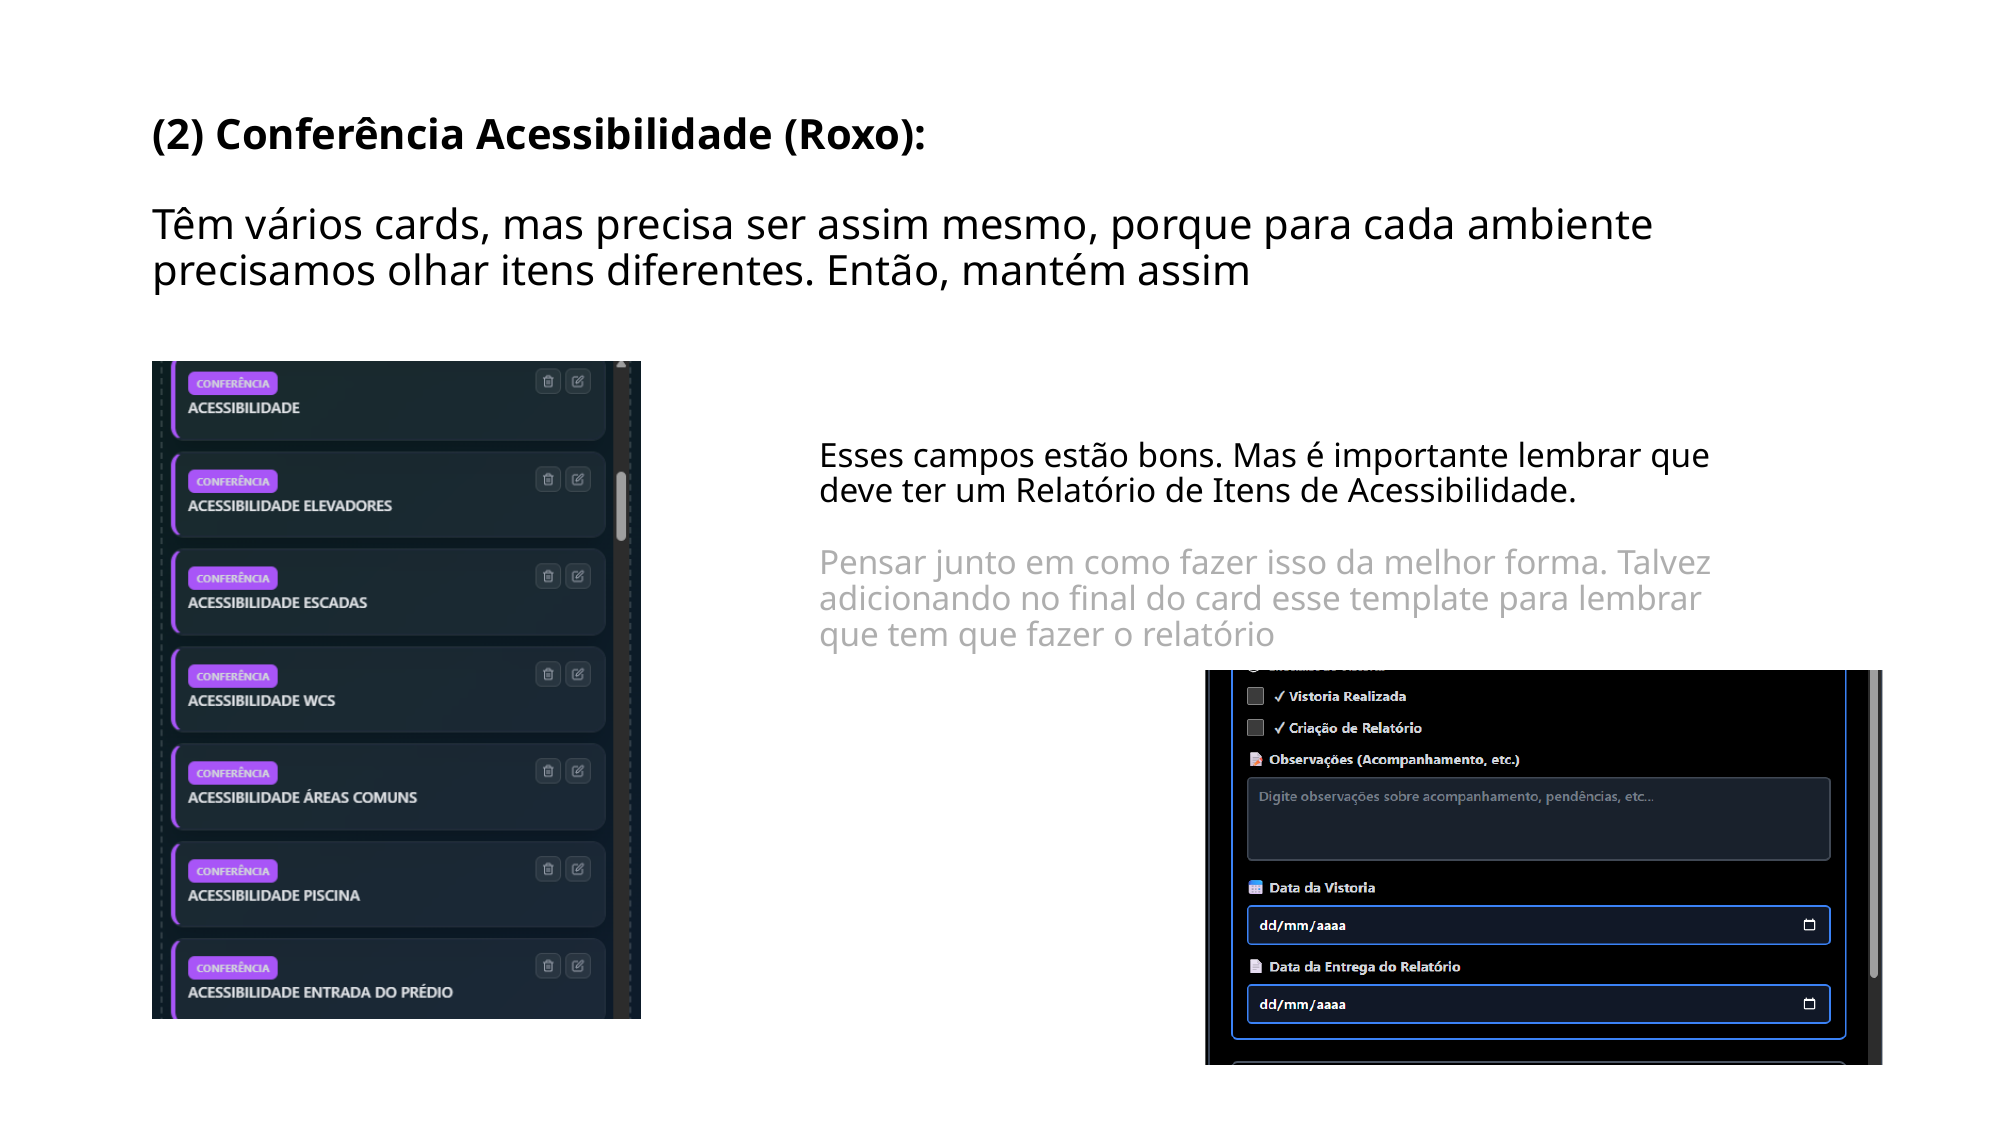

# (2) Conferência Acessibilidade (Roxo): Têm vários cards, mas precisa ser assim mesmo, porque para cada ambiente precisamos olhar itens diferentes. Então, mantém assim
Esses campos estão bons. Mas é importante lembrar que deve ter um Relatório de Itens de Acessibilidade.
Pensar junto em como fazer isso da melhor forma. Talvez adicionando no final do card esse template para lembrar que tem que fazer o relatório